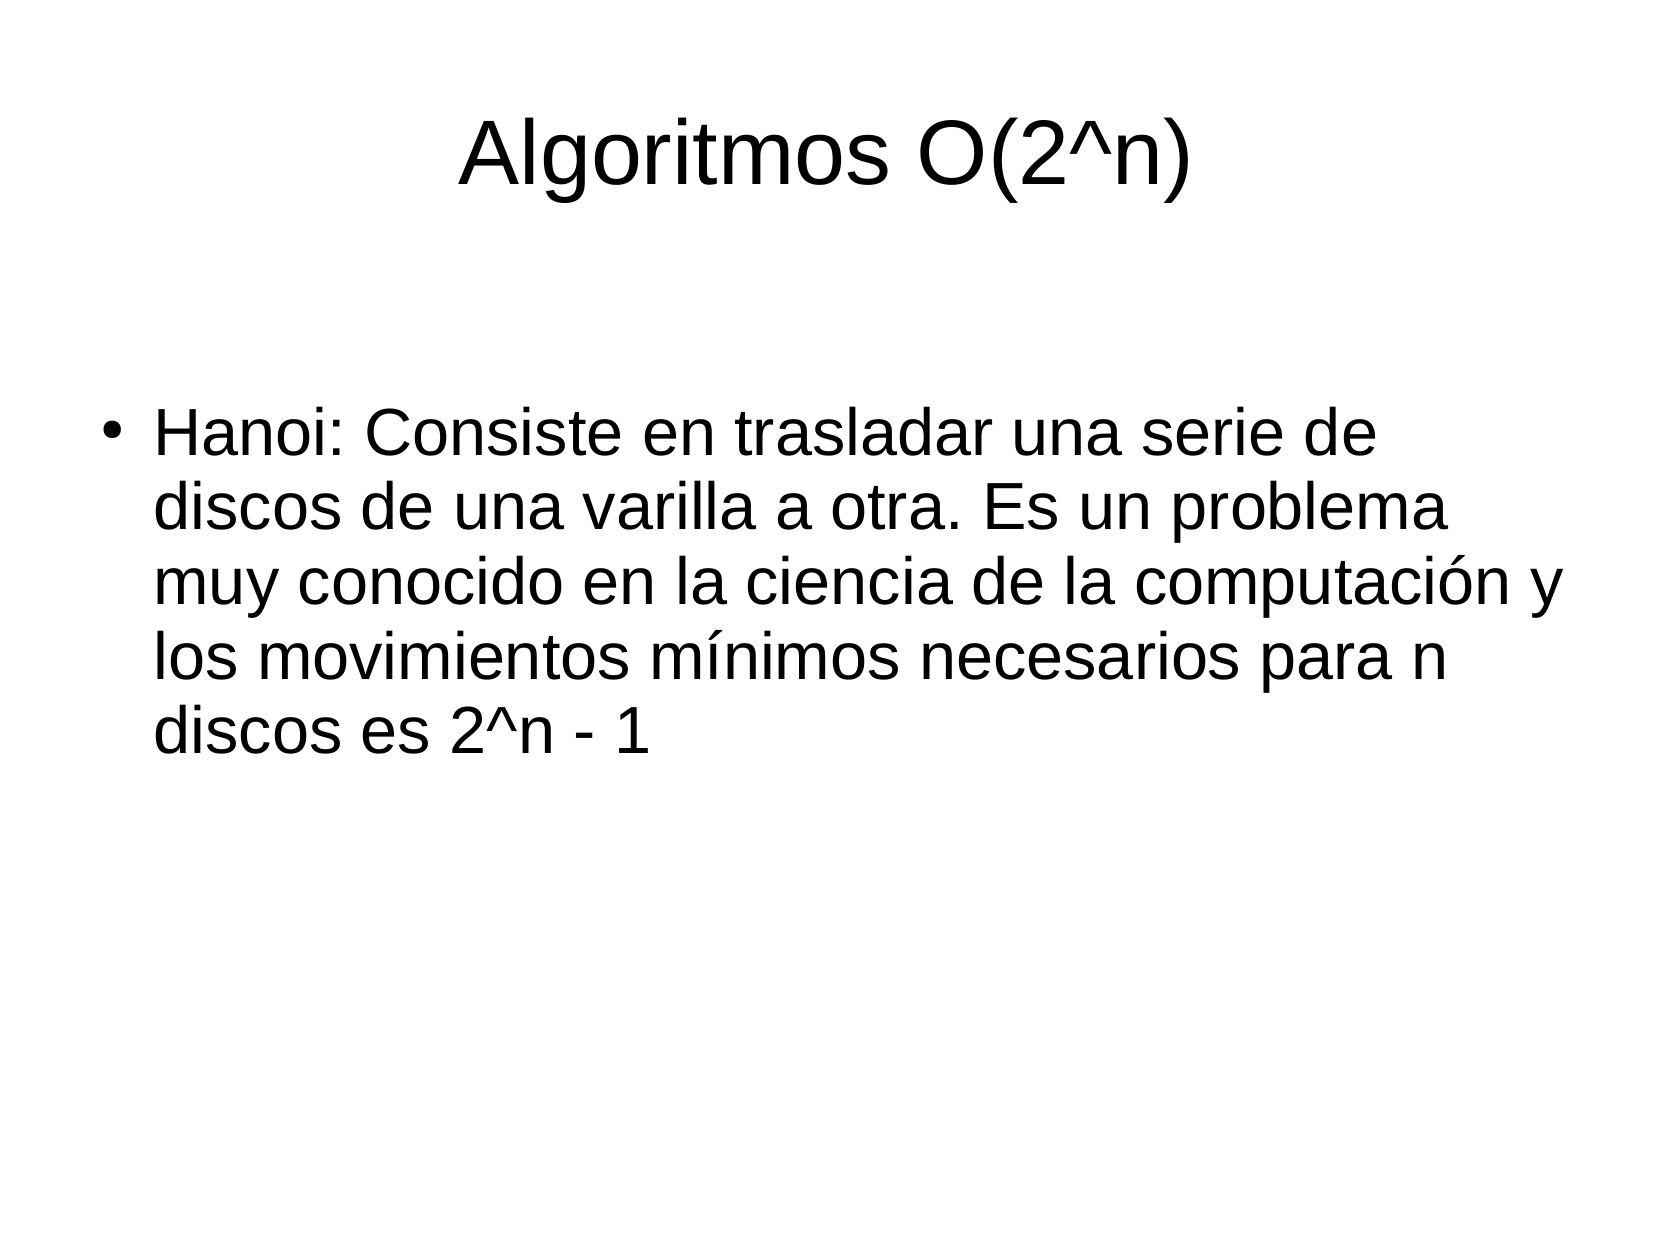

# Algoritmos O(2^n)
Hanoi: Consiste en trasladar una serie de discos de una varilla a otra. Es un problema muy conocido en la ciencia de la computación y los movimientos mínimos necesarios para n discos es 2^n - 1